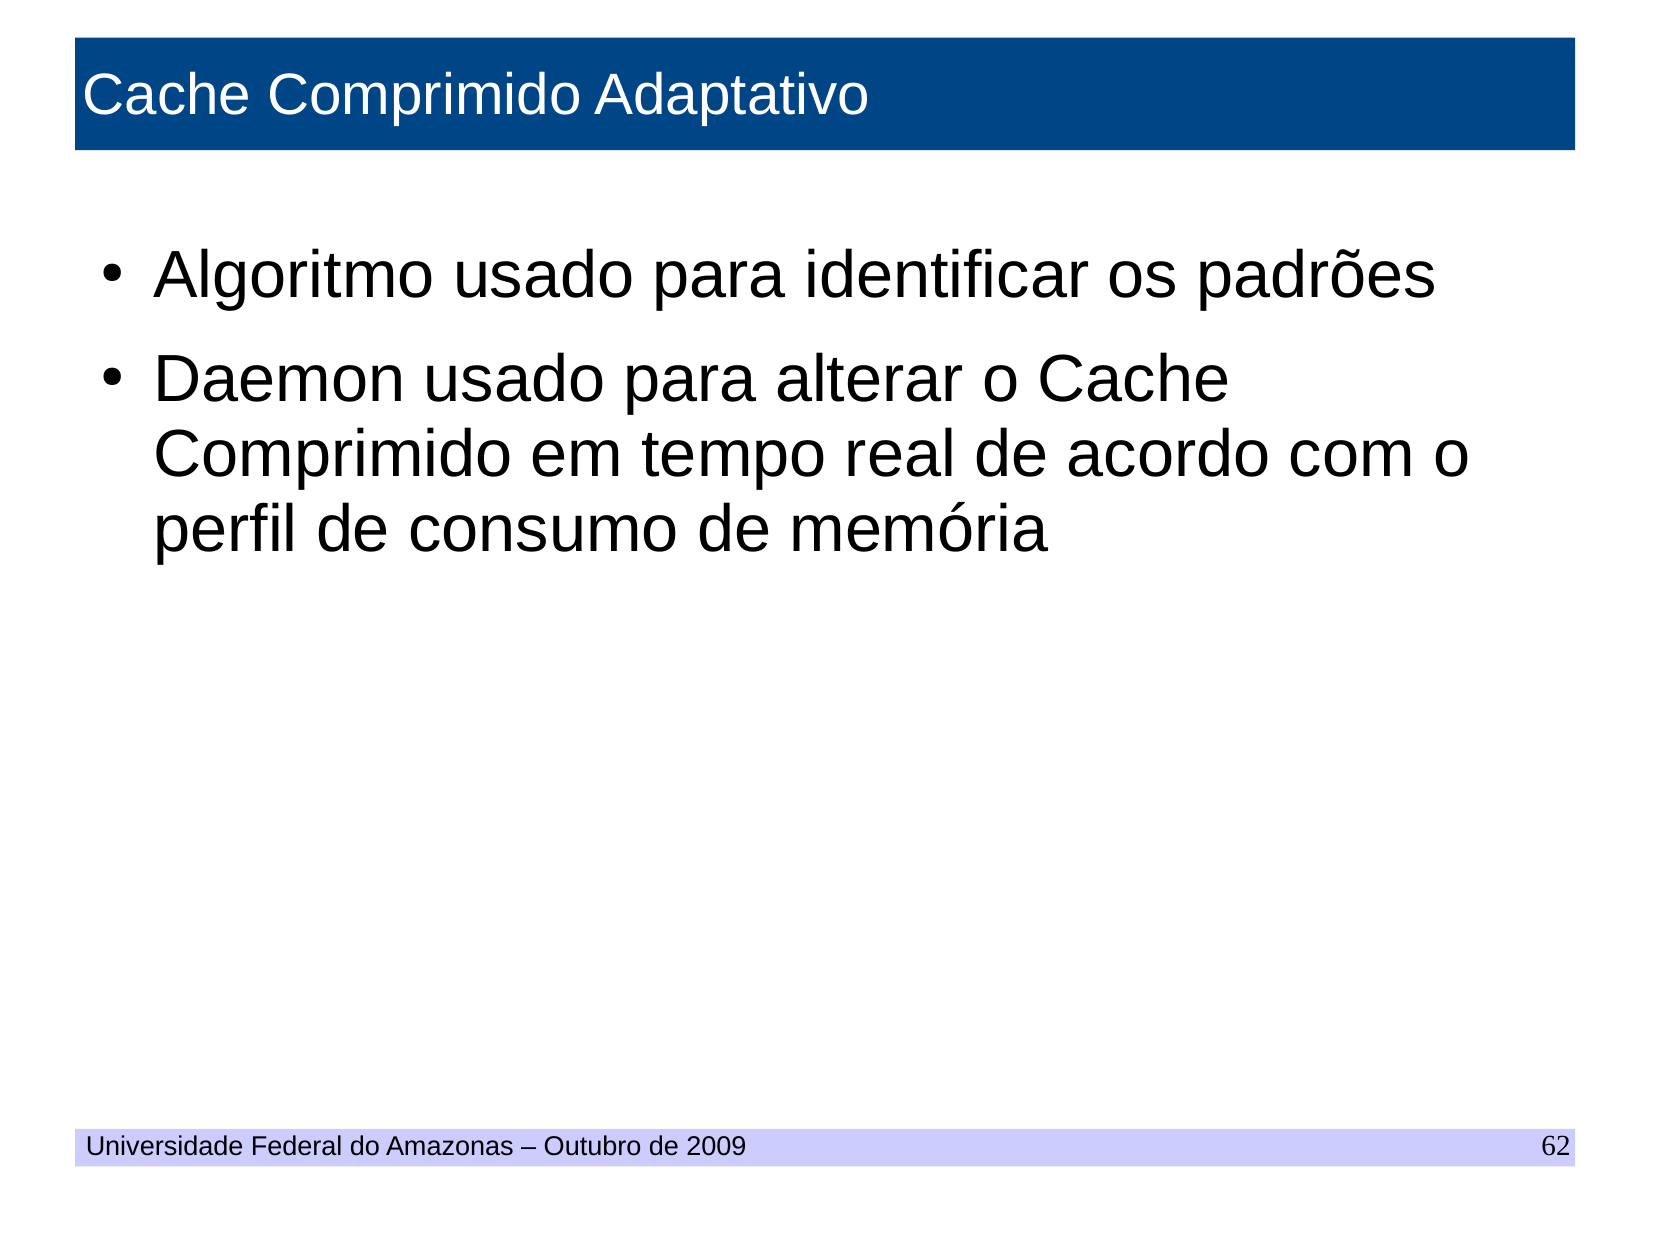

# Cache Comprimido Adaptativo
Algoritmo usado para identificar os padrões
Daemon usado para alterar o Cache Comprimido em tempo real de acordo com o perfil de consumo de memória
62